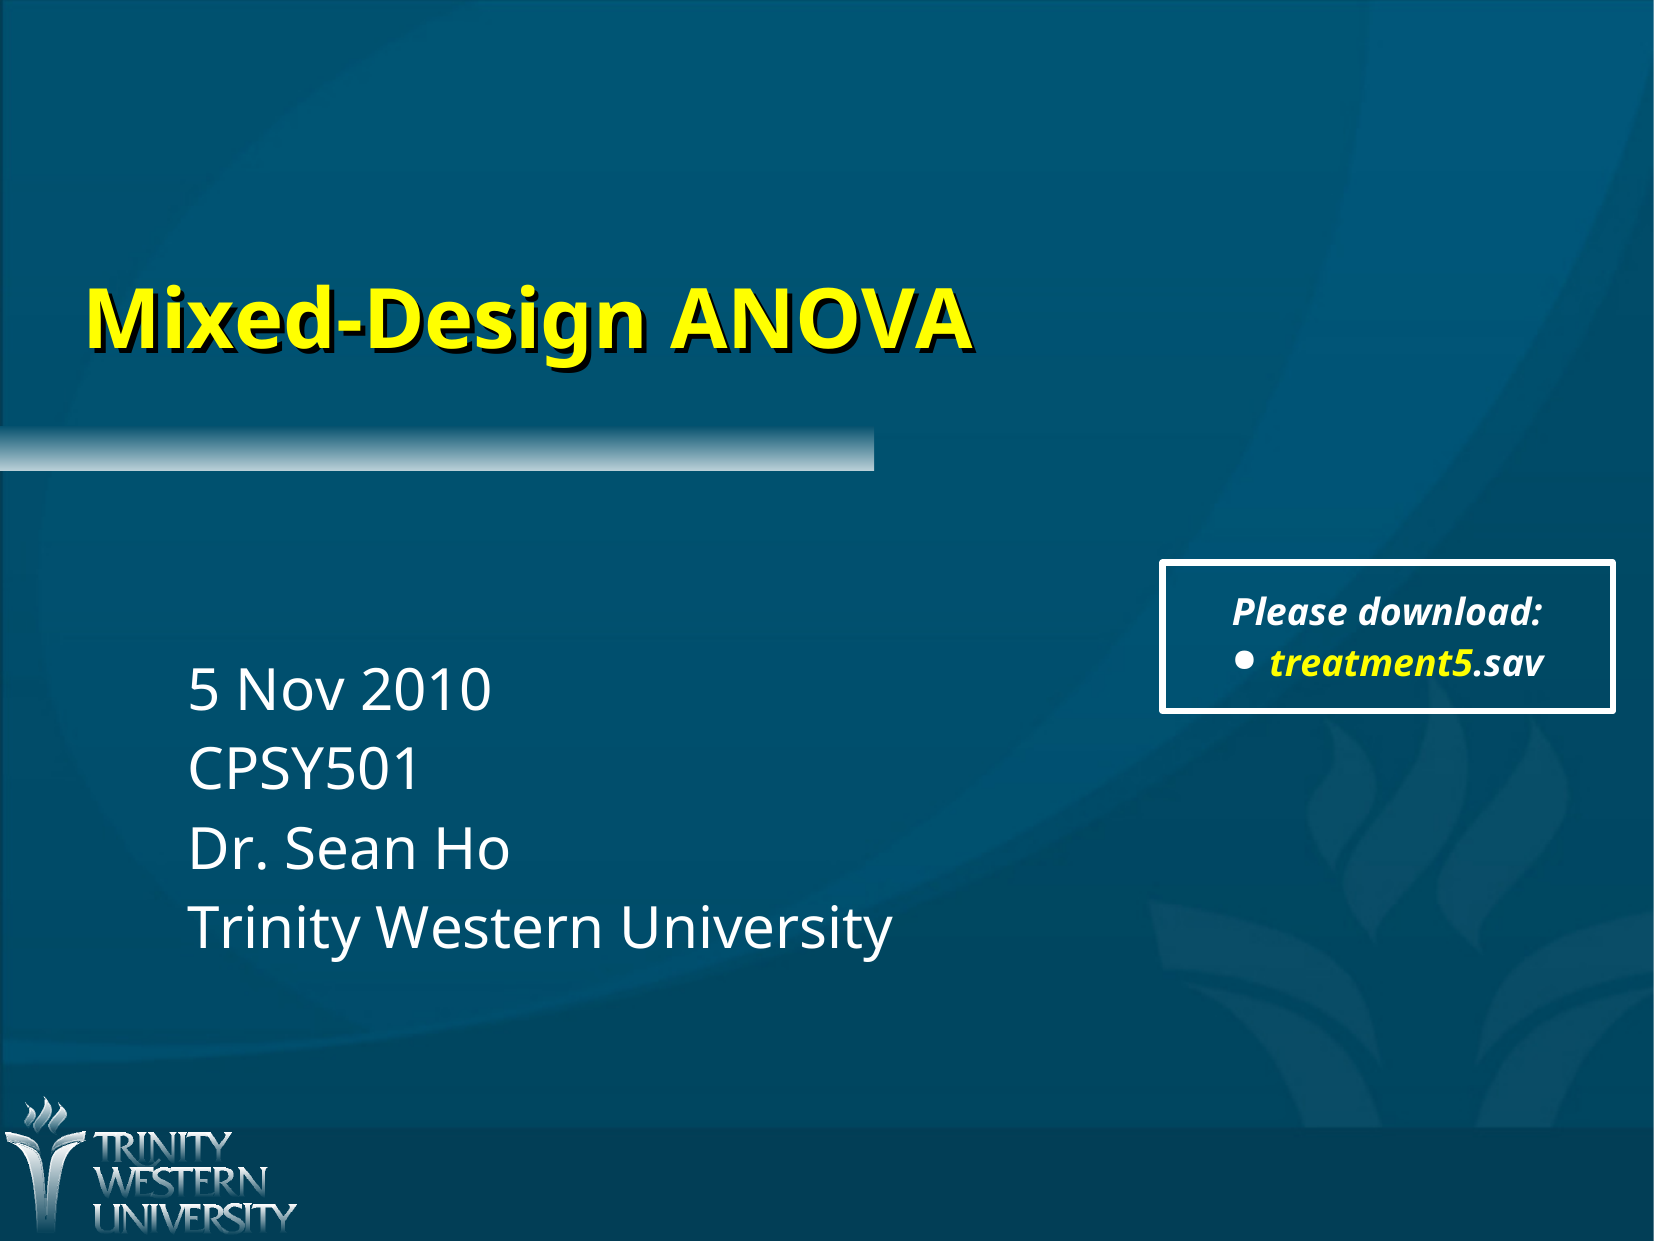

# Mixed-Design ANOVA
5 Nov 2010
CPSY501
Dr. Sean Ho
Trinity Western University
Please download:
treatment5.sav